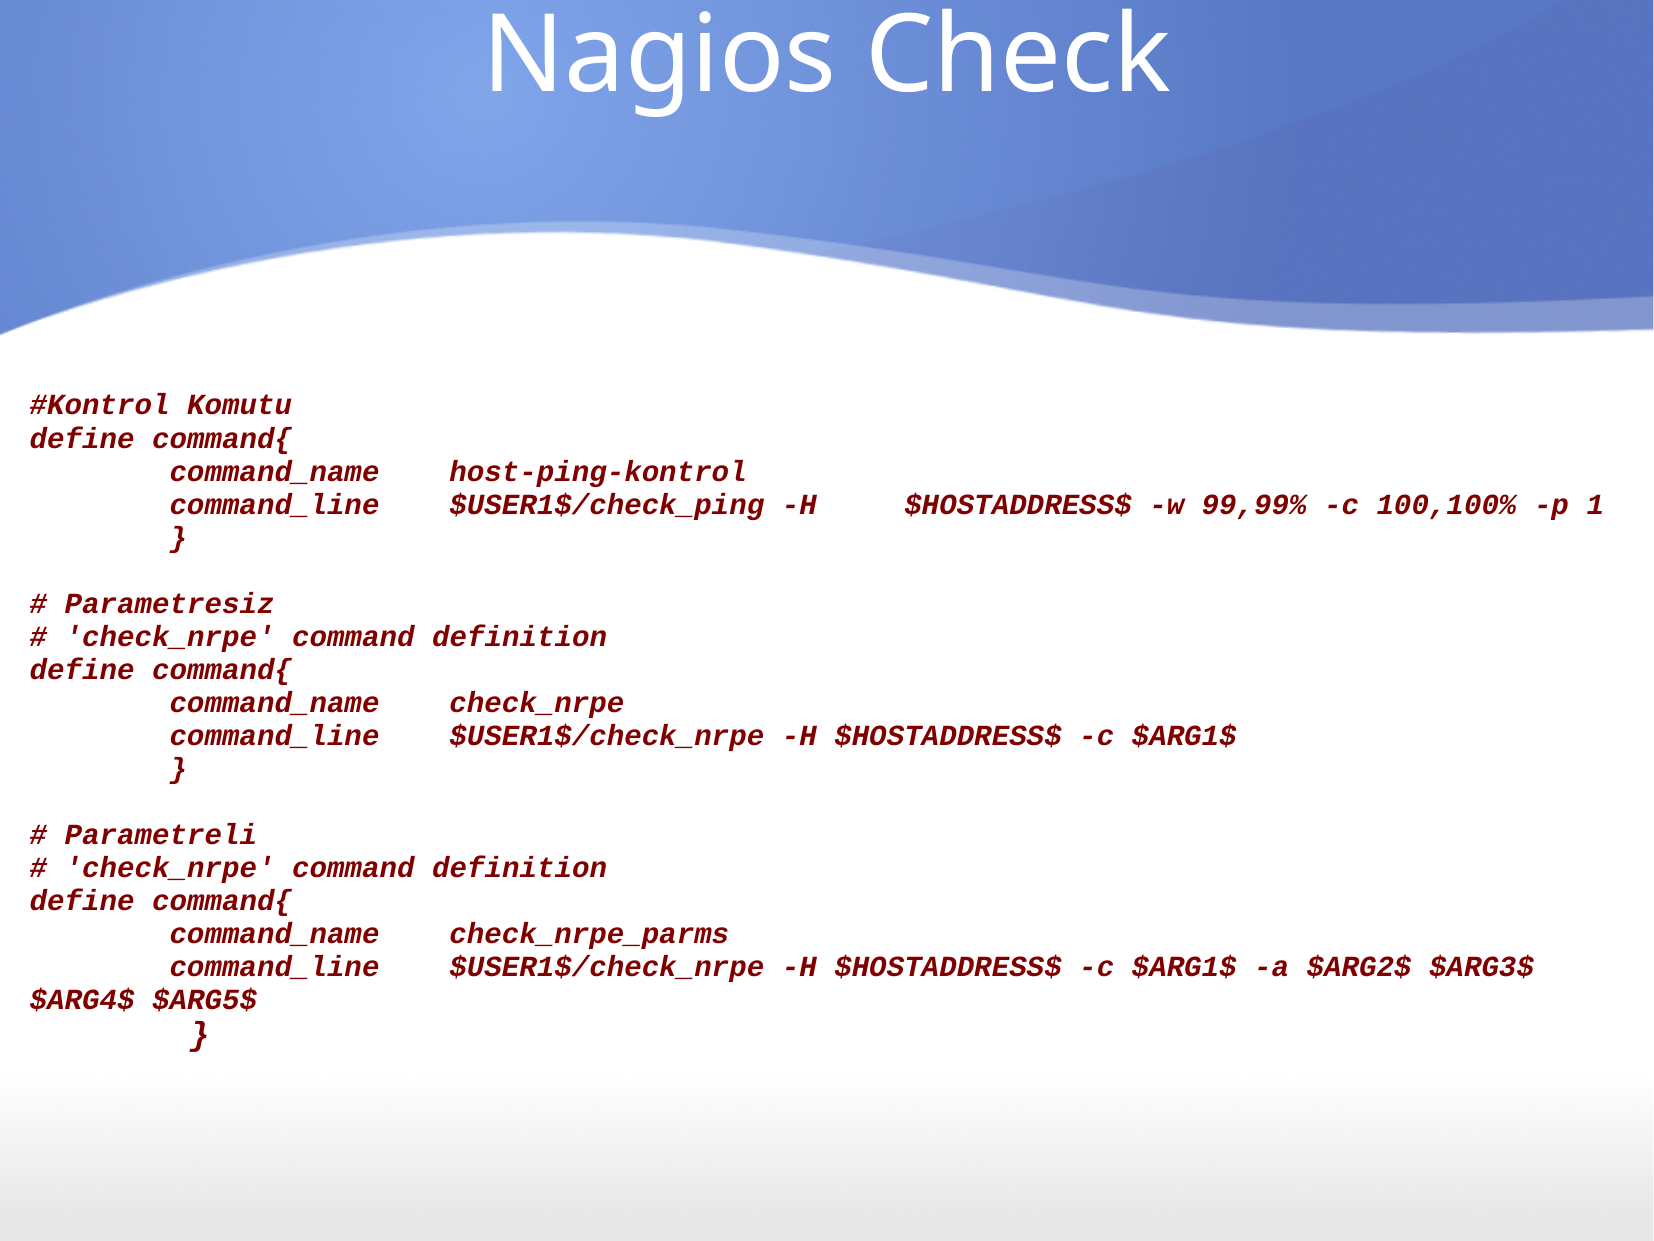

# Nagios Check
#Kontrol Komutu
define command{
 command_name host-ping-kontrol
 command_line $USER1$/check_ping -H $HOSTADDRESS$ -w 99,99% -c 100,100% -p 1
 }
# Parametresiz
# 'check_nrpe' command definition
define command{
 command_name check_nrpe
 command_line $USER1$/check_nrpe -H $HOSTADDRESS$ -c $ARG1$
 }
# Parametreli
# 'check_nrpe' command definition
define command{
 command_name check_nrpe_parms
 command_line $USER1$/check_nrpe -H $HOSTADDRESS$ -c $ARG1$ -a $ARG2$ $ARG3$ $ARG4$ $ARG5$
 }